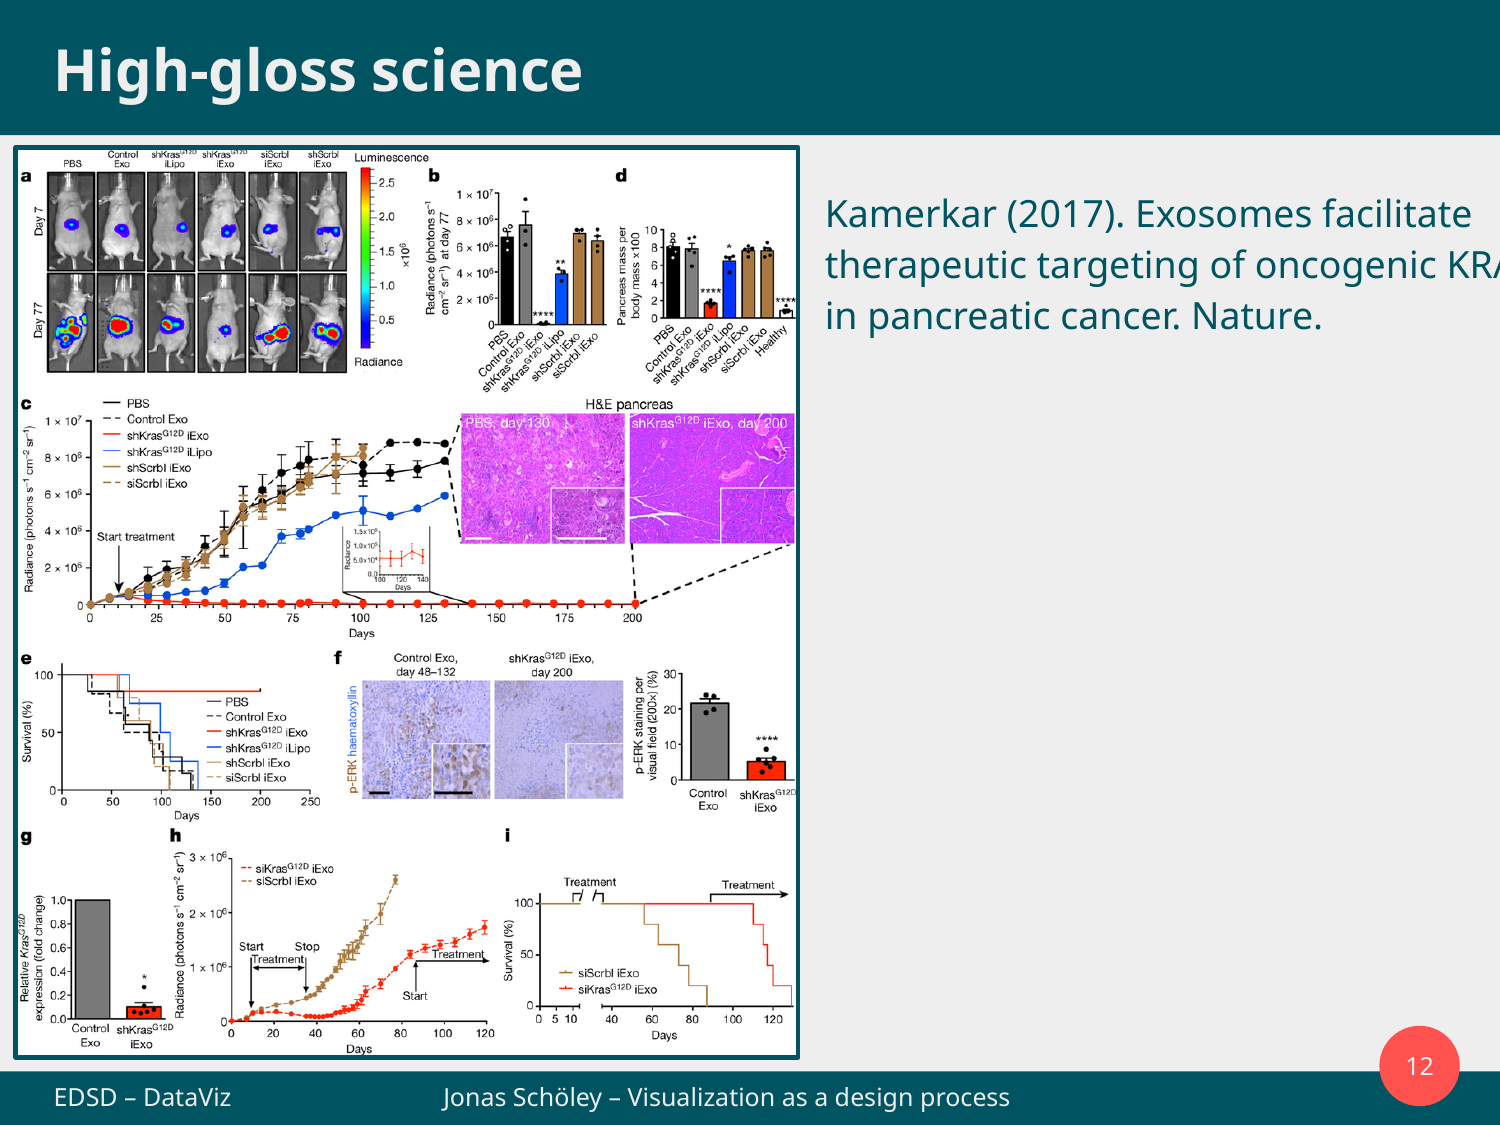

# High-gloss science
Kamerkar (2017). Exosomes facilitate therapeutic targeting of oncogenic KRAS in pancreatic cancer. Nature.
12
EDSD – DataViz
Jonas Schöley – Visualization as a design process